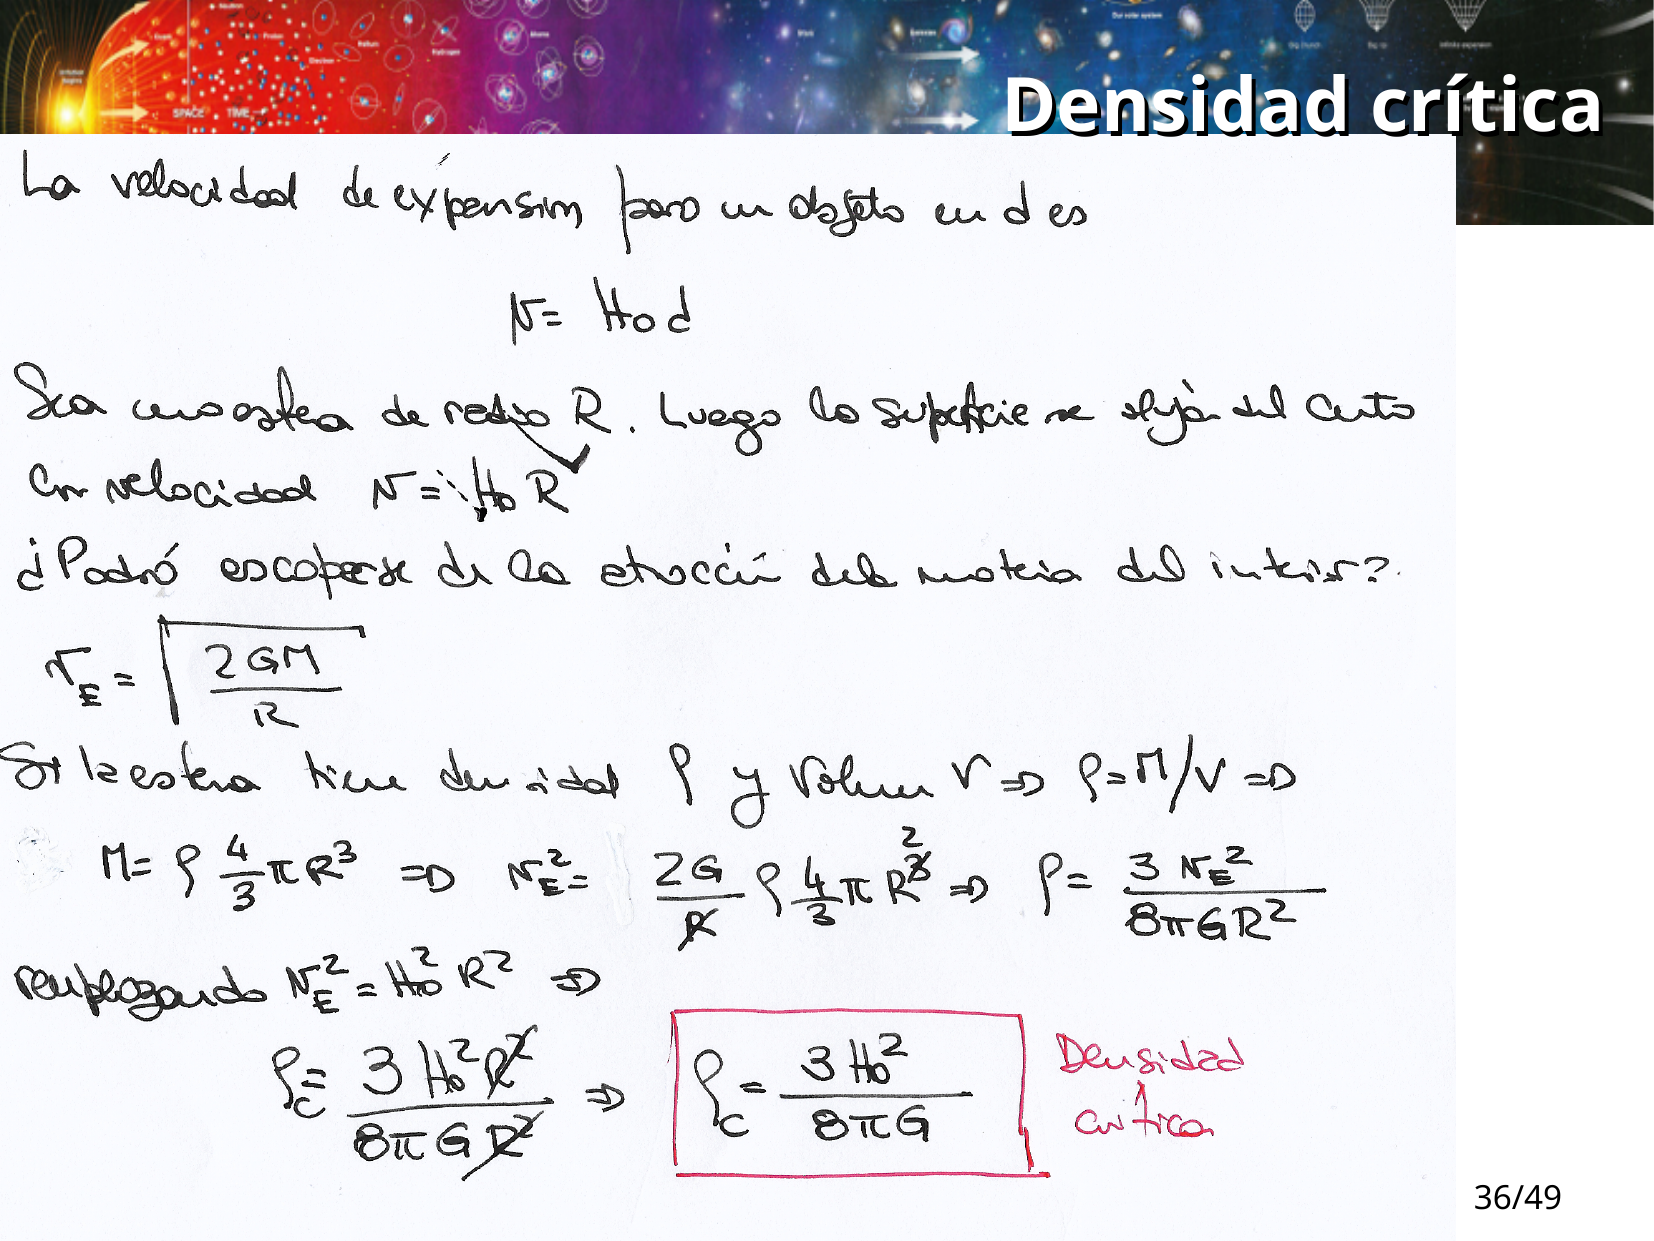

# Densidad crítica
H. Asorey - Física IV B
36